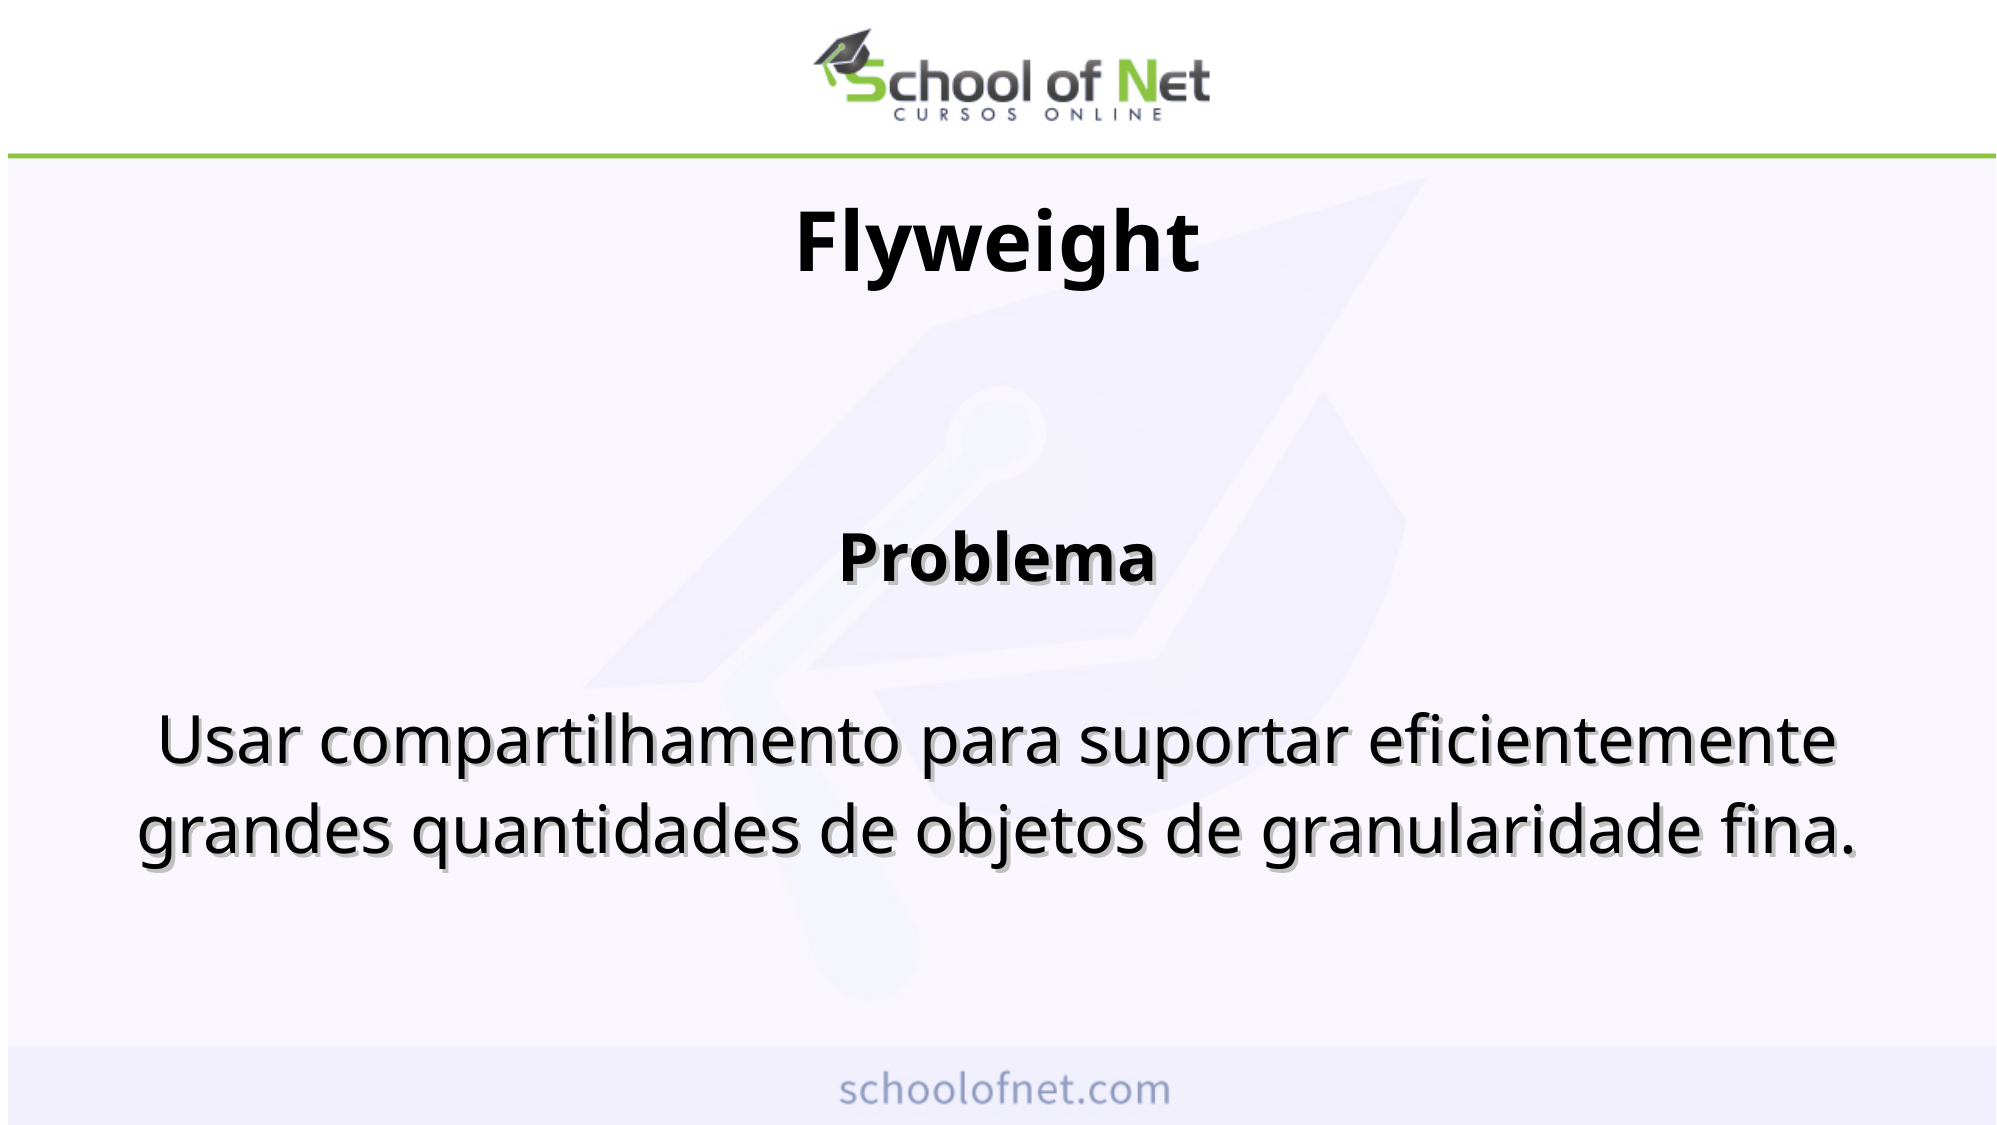

Flyweight
# Problema
Usar compartilhamento para suportar eficientemente grandes quantidades de objetos de granularidade fina.